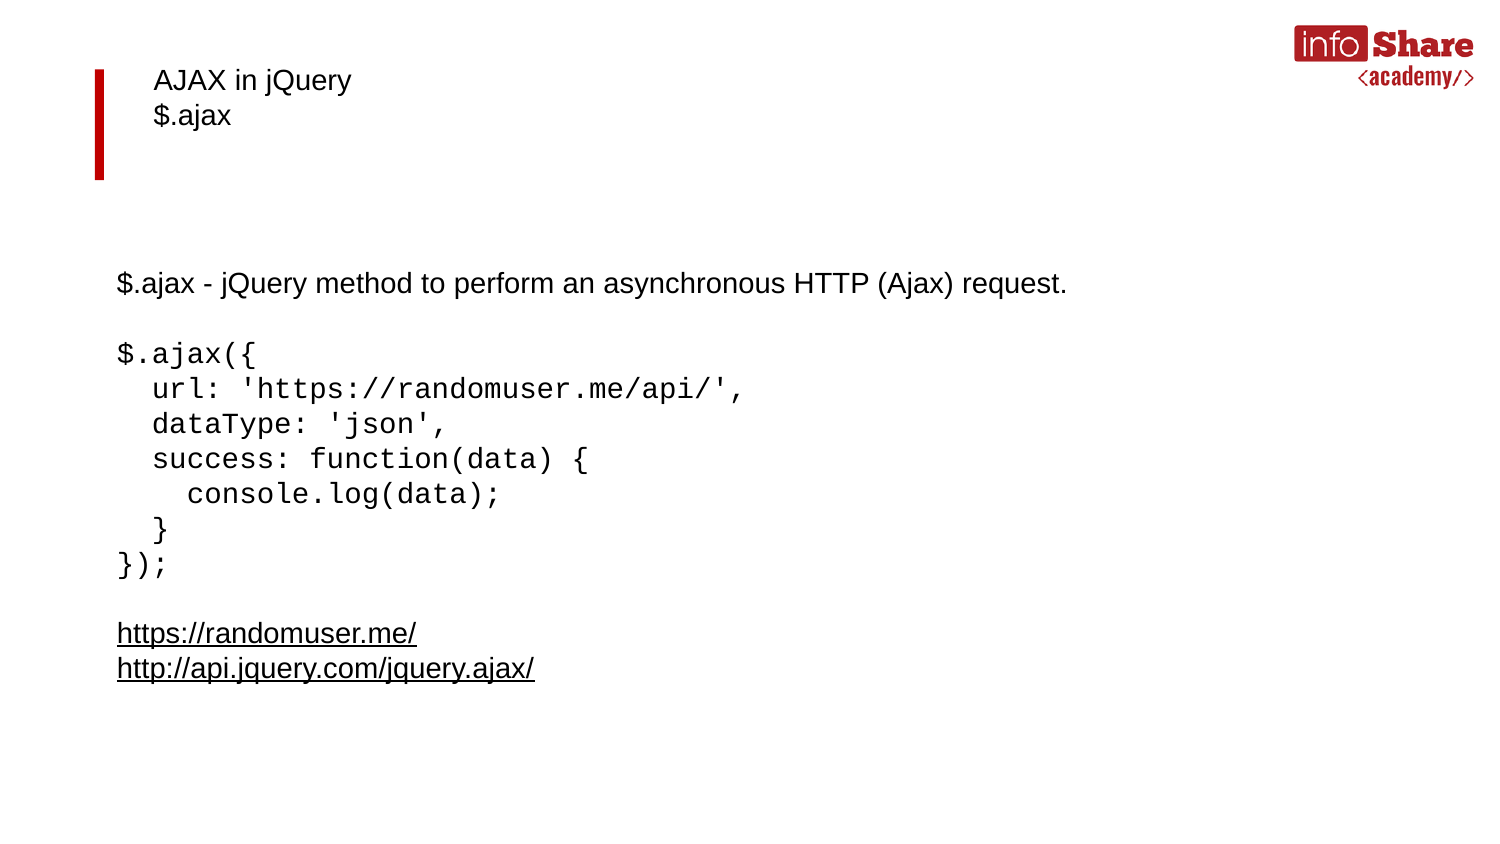

# AJAX in jQuery $.ajax
$.ajax - jQuery method to perform an asynchronous HTTP (Ajax) request.
$.ajax({
 url: 'https://randomuser.me/api/',
 dataType: 'json',
 success: function(data) {
 console.log(data);
 }
});
https://randomuser.me/
http://api.jquery.com/jquery.ajax/